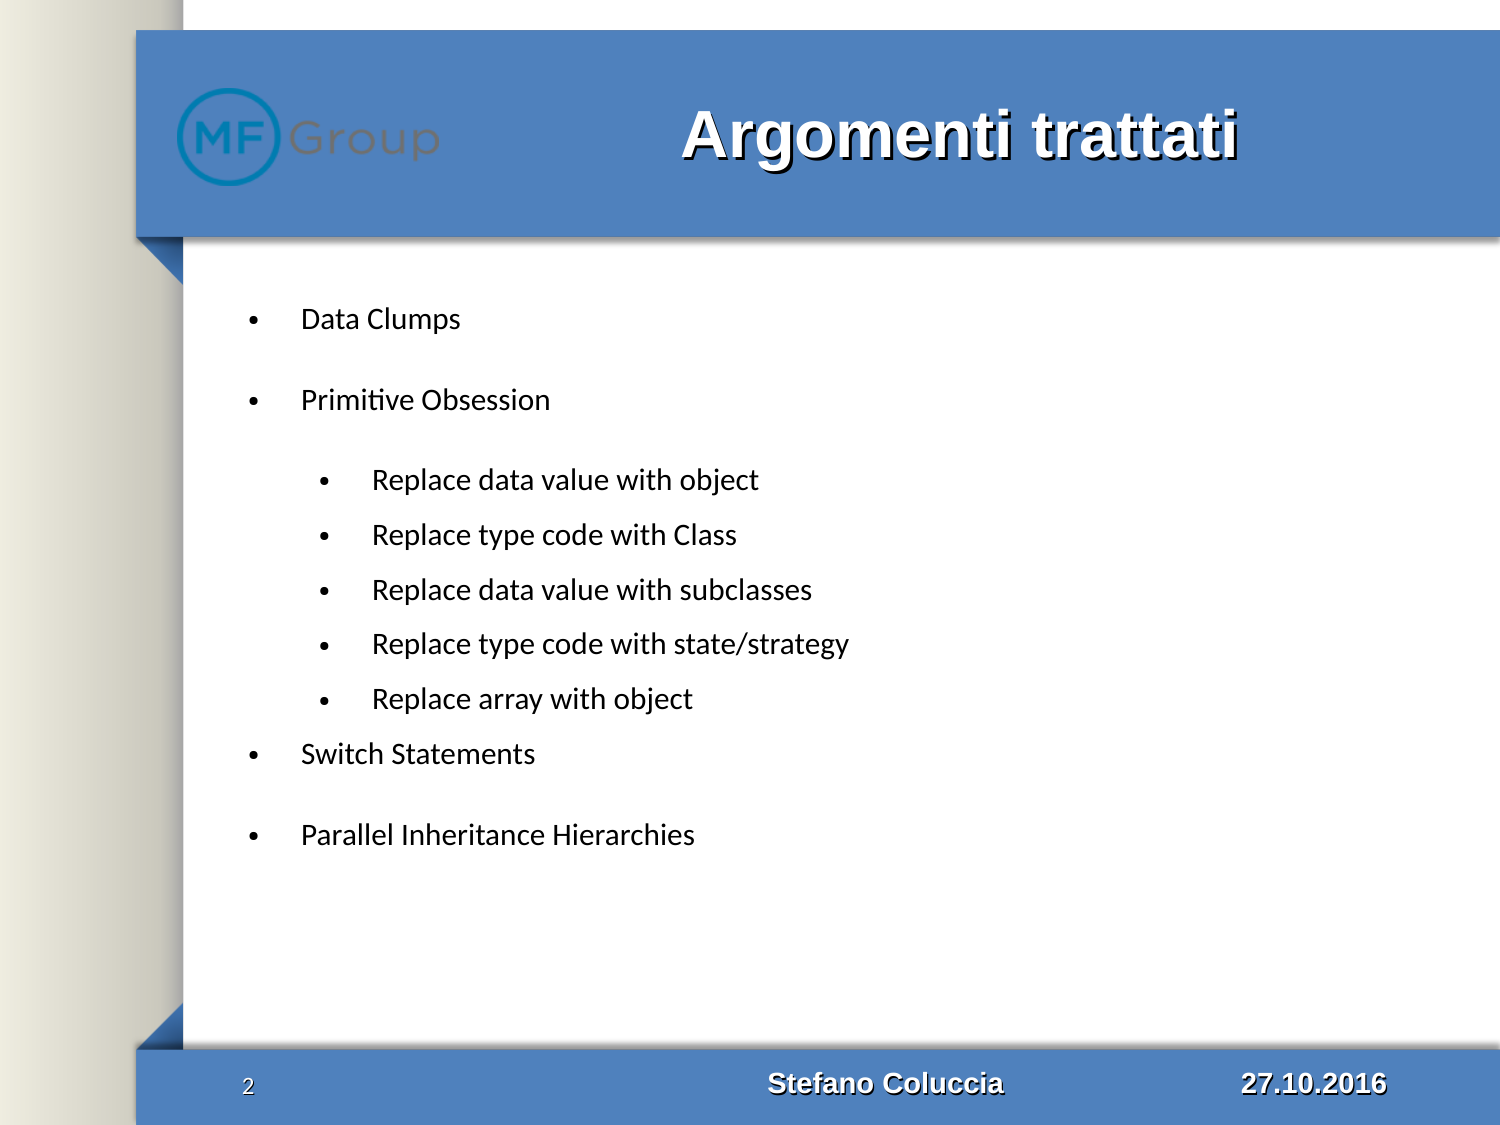

# Argomenti trattati
Data Clumps
Primitive Obsession
Replace data value with object
Replace type code with Class
Replace data value with subclasses
Replace type code with state/strategy
Replace array with object
Switch Statements
Parallel Inheritance Hierarchies
2
Stefano Coluccia
27.10.2016